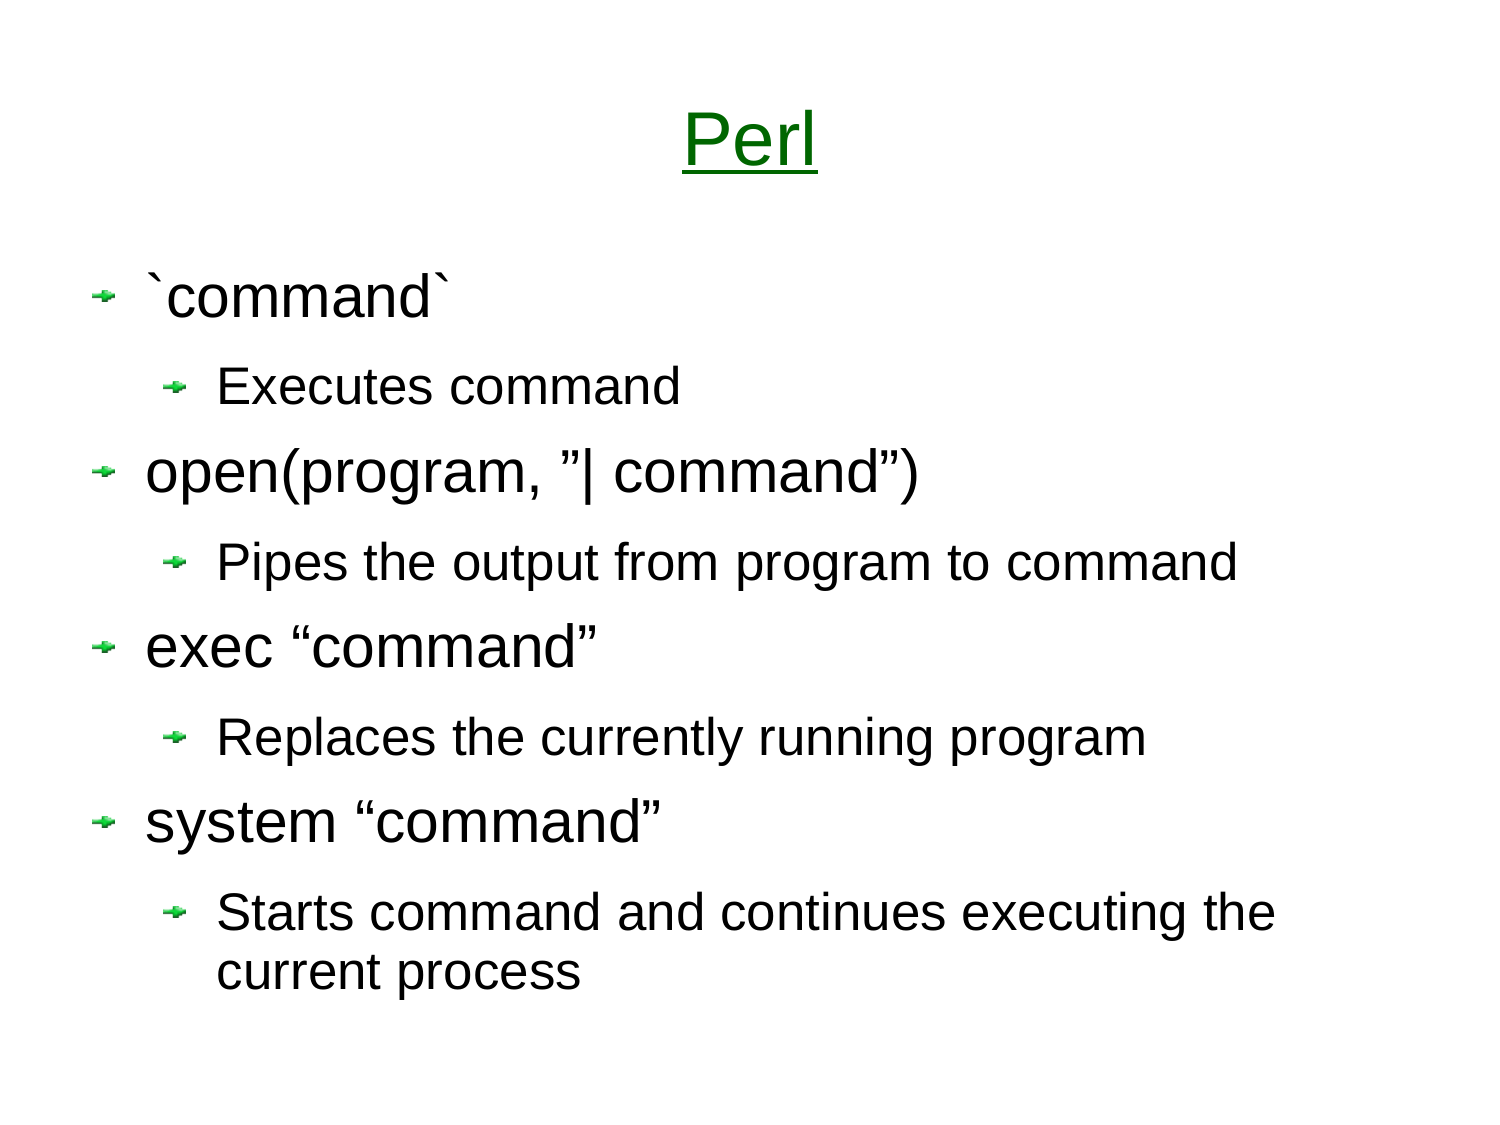

# Perl
`command`
Executes command
open(program, ”| command”)
Pipes the output from program to command
exec “command”
Replaces the currently running program
system “command”
Starts command and continues executing the current process